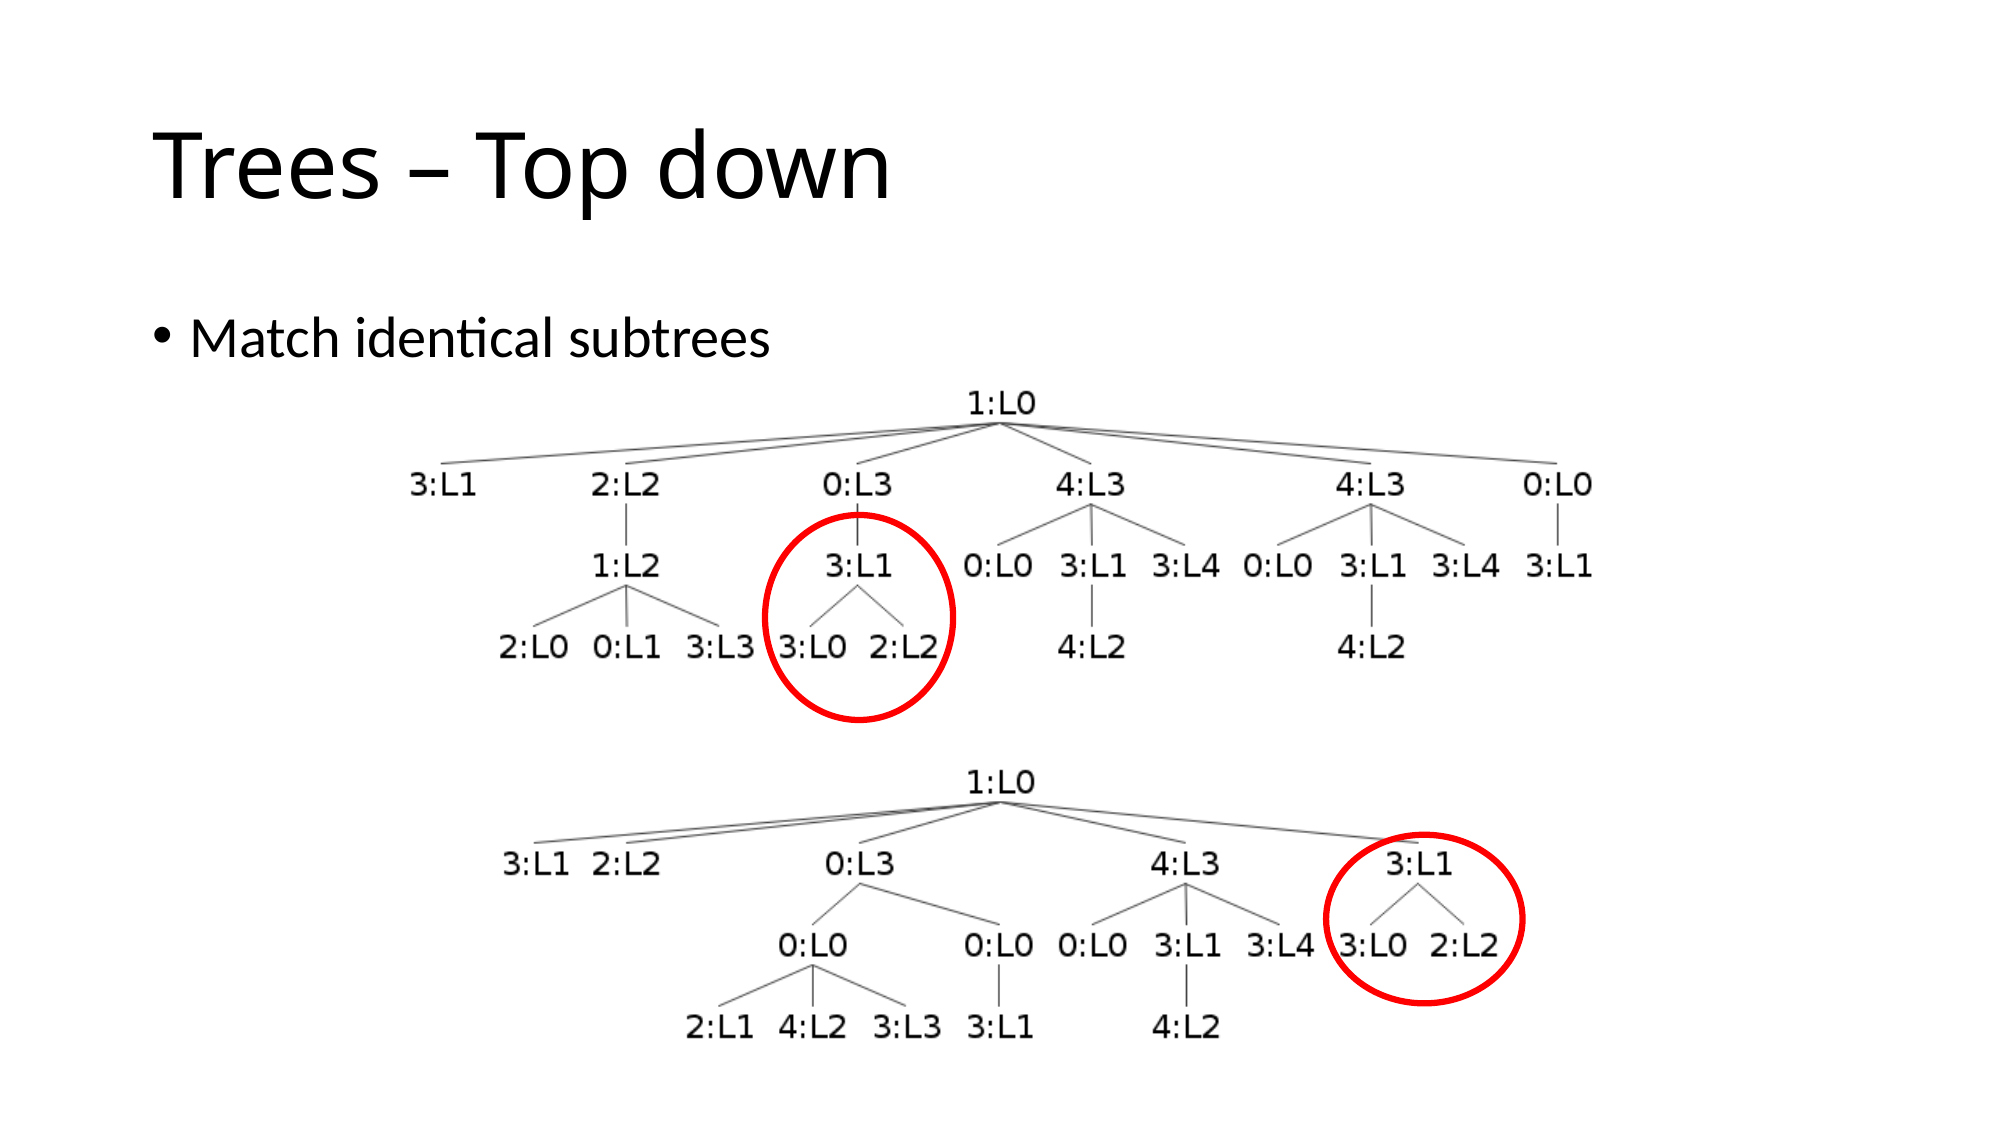

# Trees – Top down
Match identical subtrees